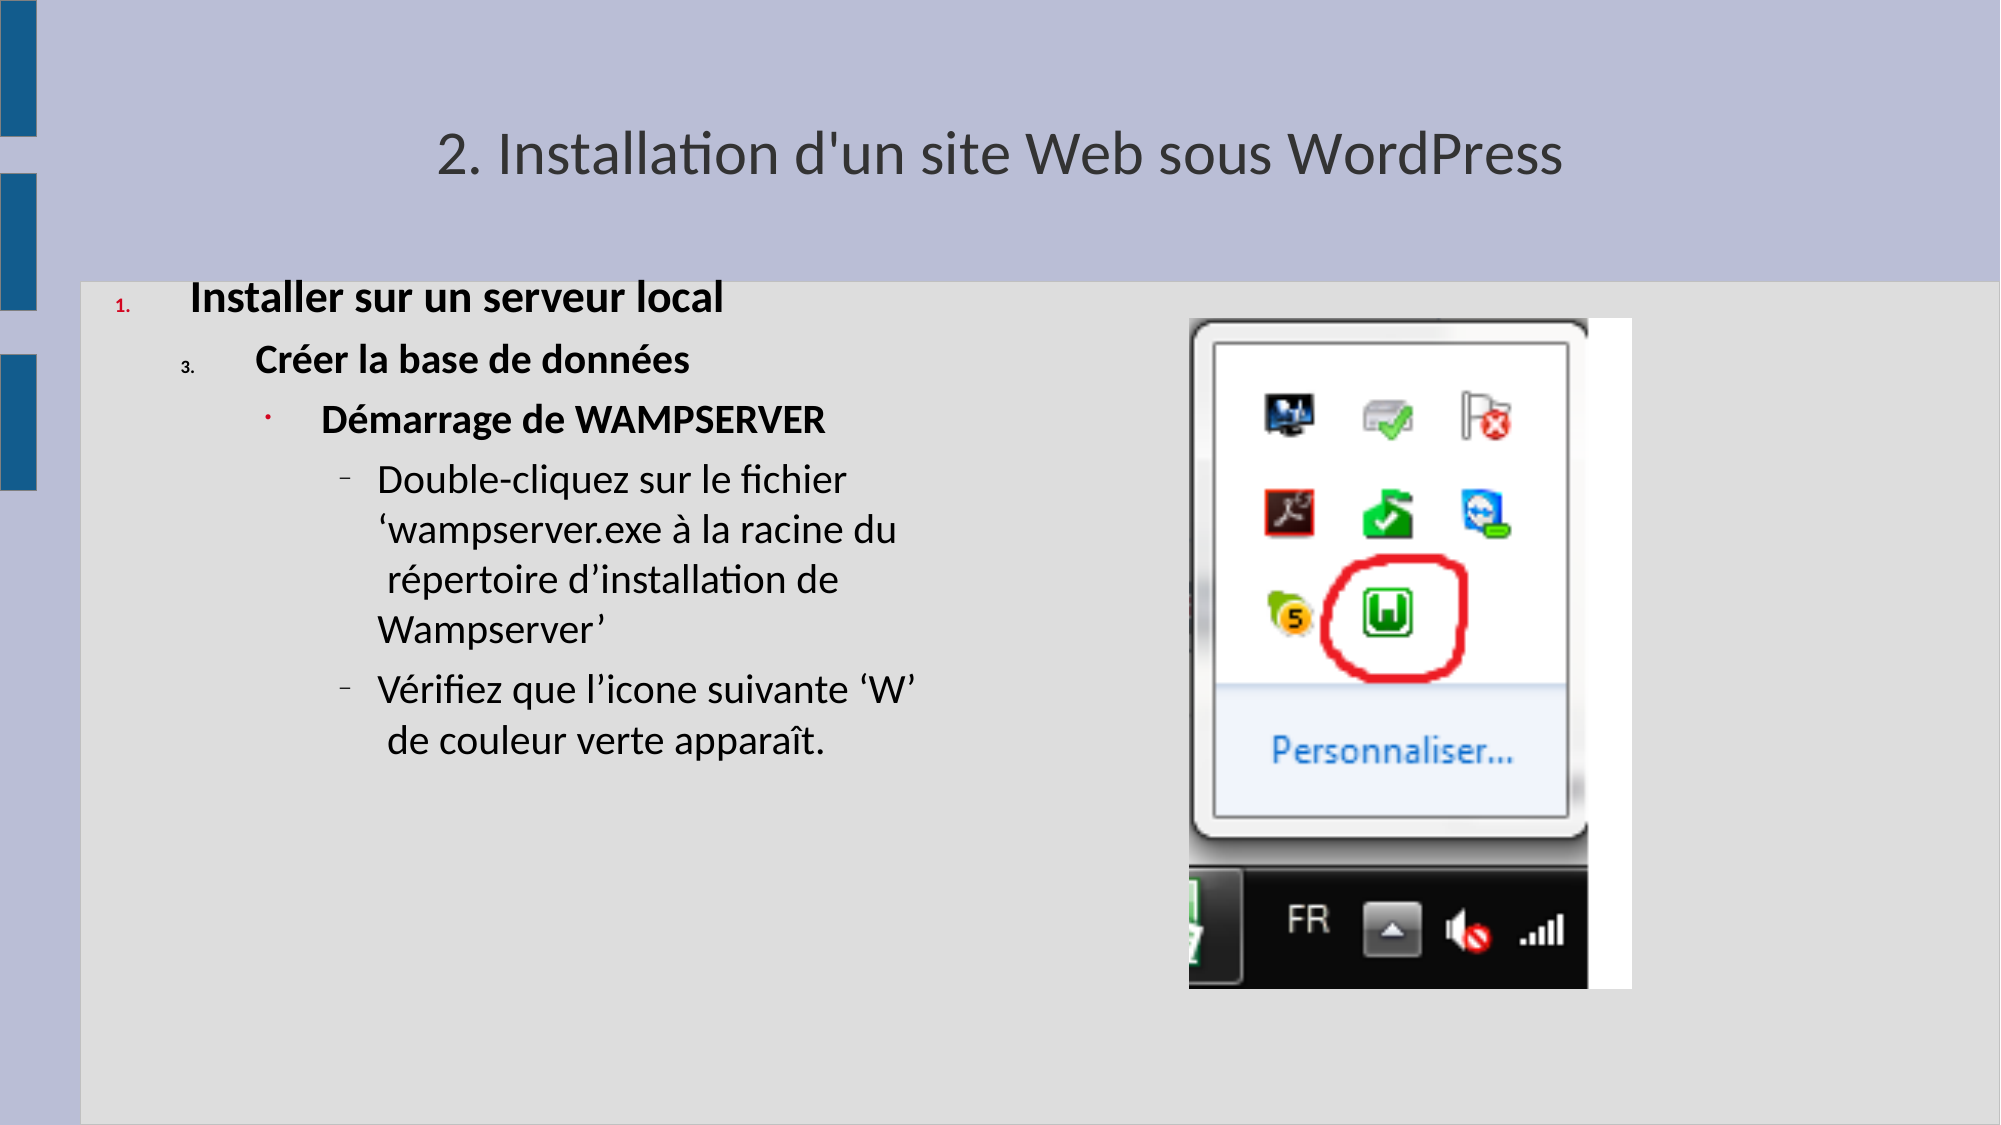

# 2. Installation d'un site Web sous WordPress
Installer sur un serveur local
Créer la base de données
Démarrage de WAMPSERVER
Double-cliquez sur le fichier ‘wampserver.exe à la racine du répertoire d’installation de Wampserver’
Vérifiez que l’icone suivante ‘W’ de couleur verte apparaît.